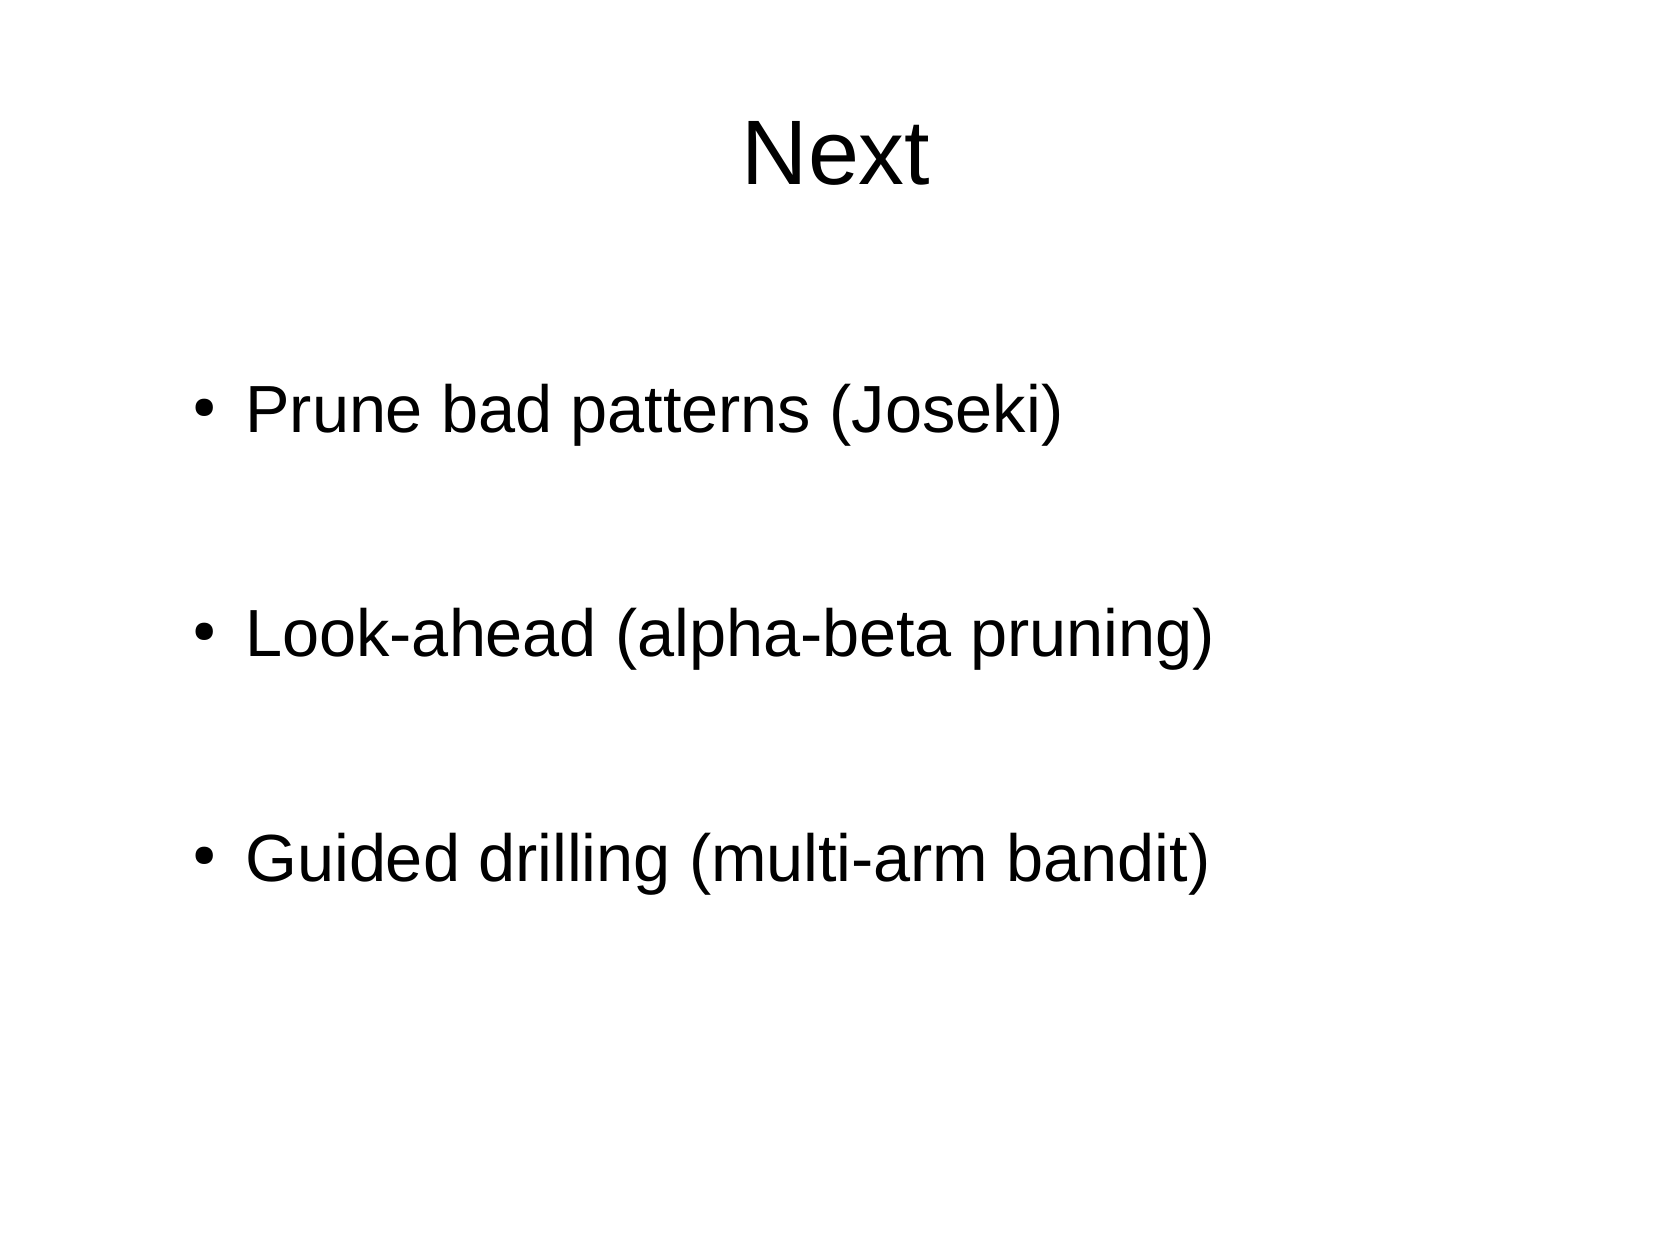

# Next
Prune bad patterns (Joseki)
Look-ahead (alpha-beta pruning)
Guided drilling (multi-arm bandit)